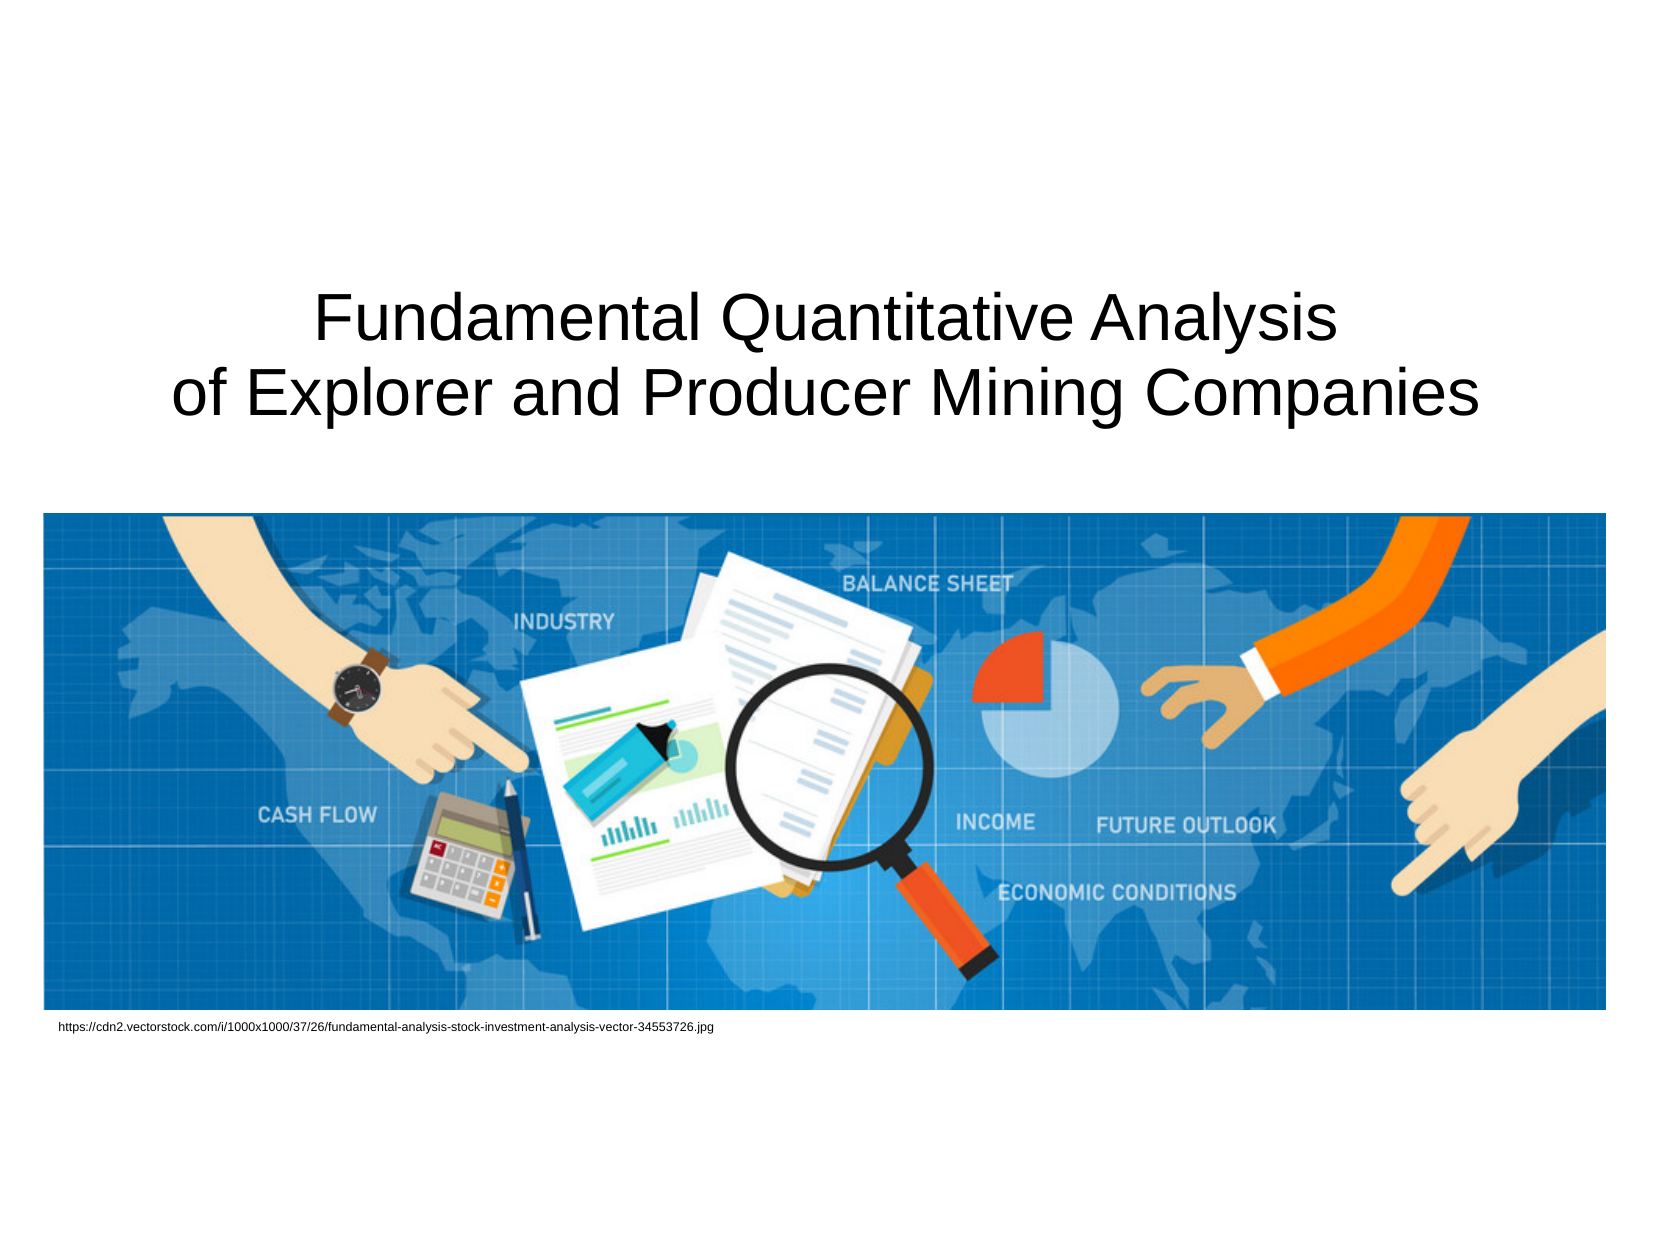

# Fundamental Quantitative Analysis
of Explorer and Producer Mining Companies
https://cdn2.vectorstock.com/i/1000x1000/37/26/fundamental-analysis-stock-investment-analysis-vector-34553726.jpg